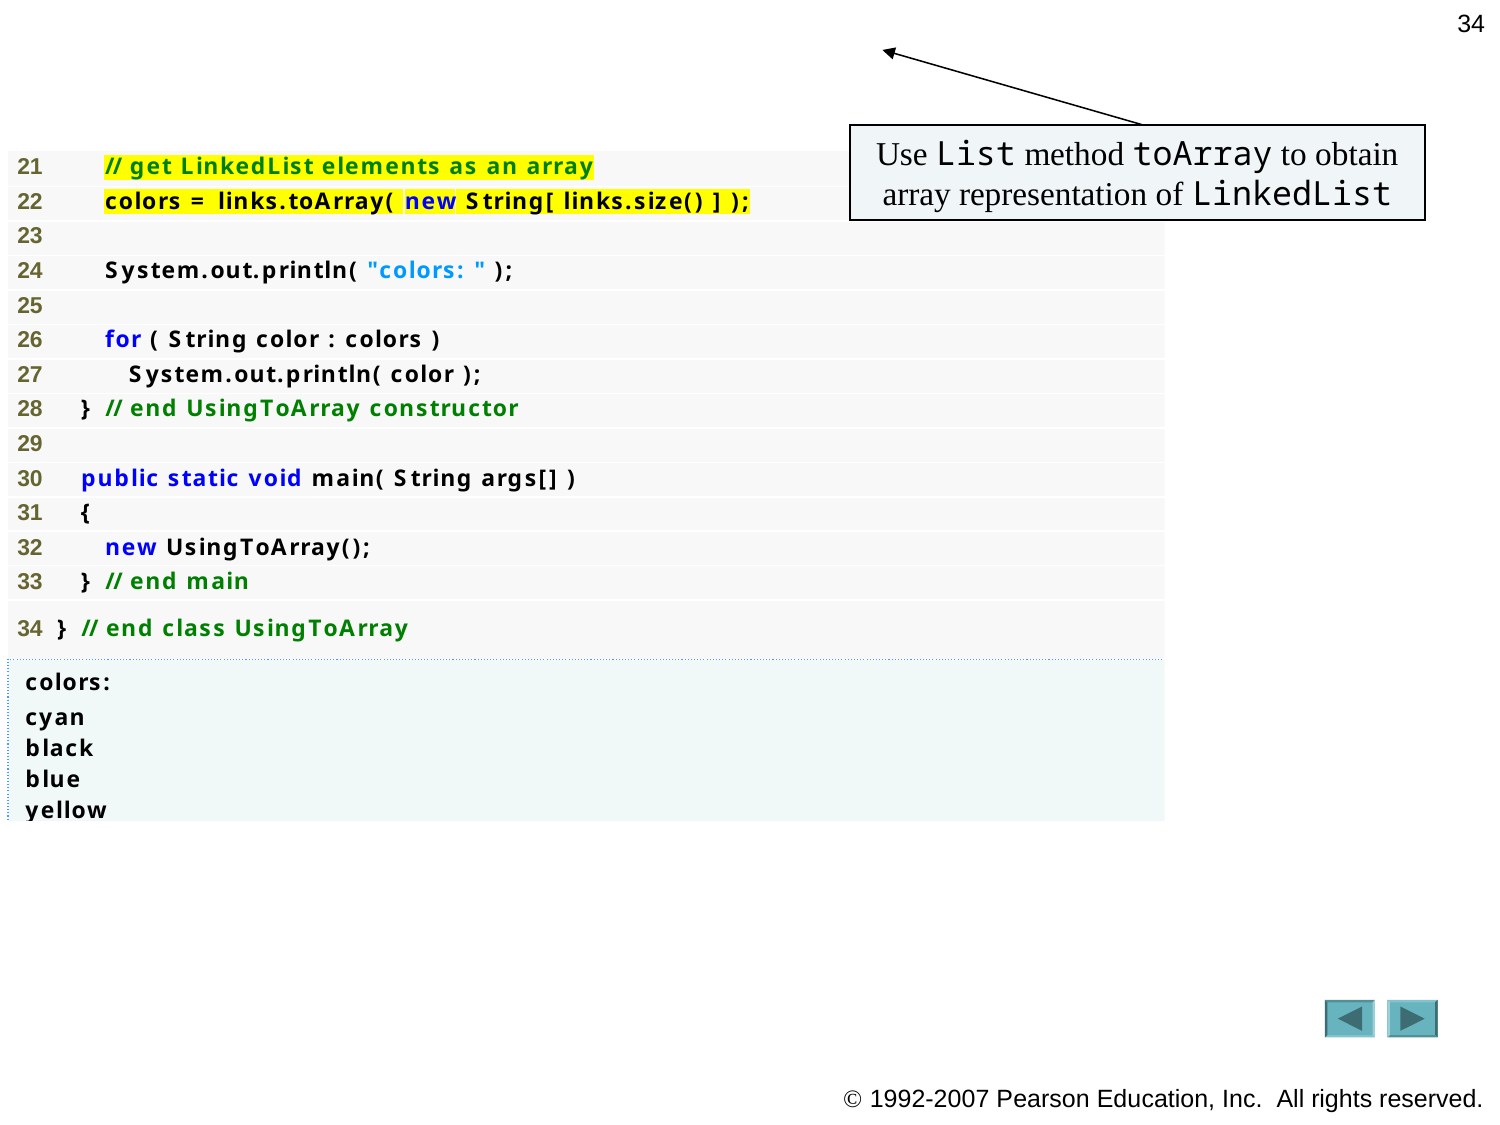

#
Use List method toArray to obtain array representation of LinkedList